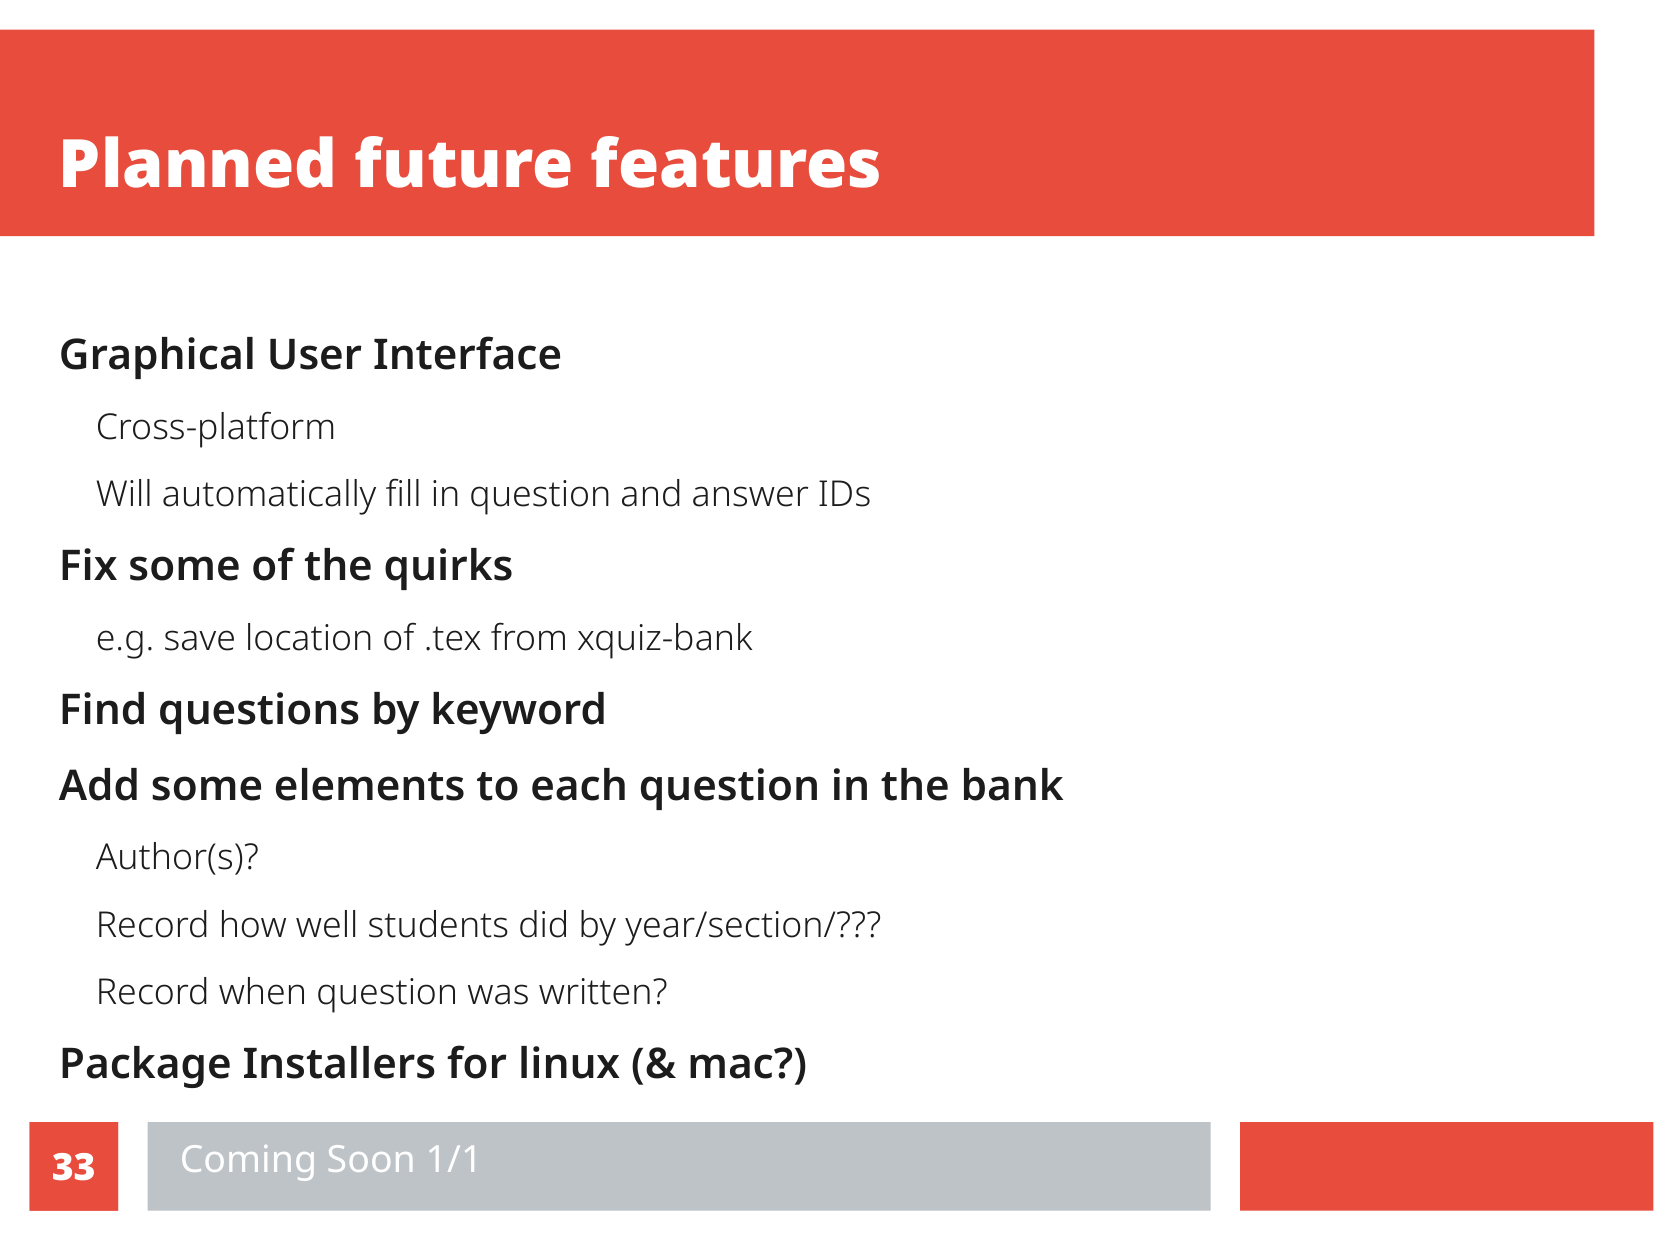

# Planned future features
Graphical User Interface
Cross-platform
Will automatically fill in question and answer IDs
Fix some of the quirks
e.g. save location of .tex from xquiz-bank
Find questions by keyword
Add some elements to each question in the bank
Author(s)?
Record how well students did by year/section/???
Record when question was written?
Package Installers for linux (& mac?)
33
Coming Soon 1/1